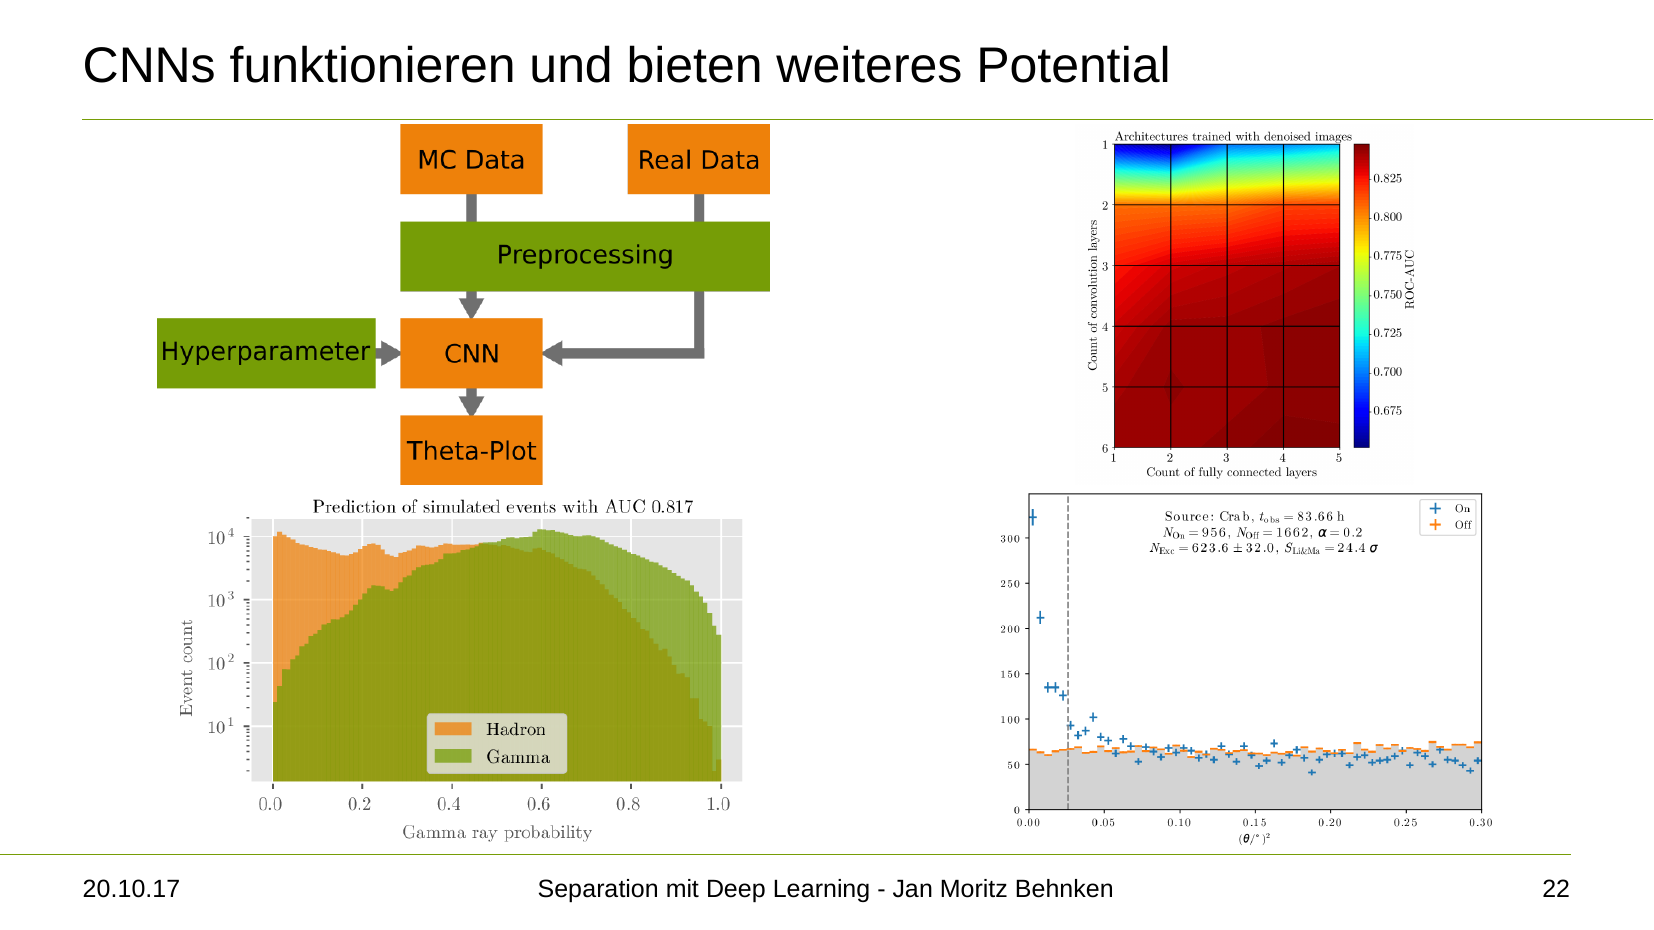

# CNNs funktionieren und bieten weiteres Potential
20.10.17
Separation mit Deep Learning - Jan Moritz Behnken
22